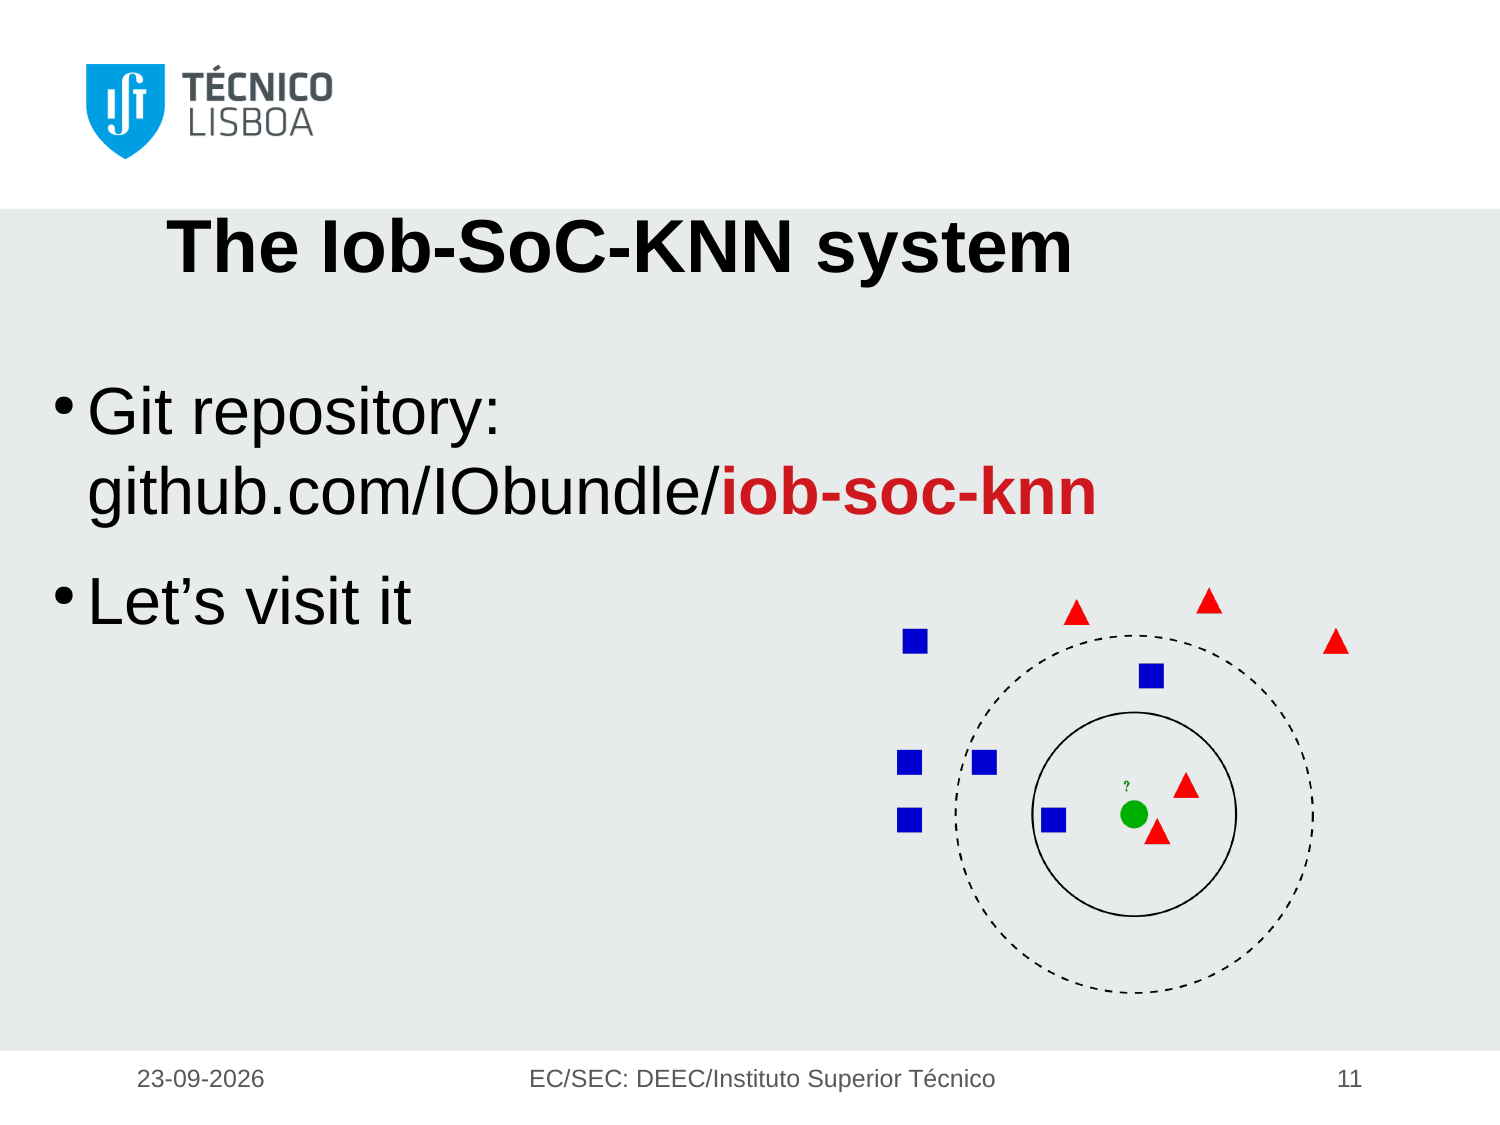

# The Iob-SoC-KNN system
Git repository: github.com/IObundle/iob-soc-knn
Let’s visit it
EC/SEC: DEEC/Instituto Superior Técnico